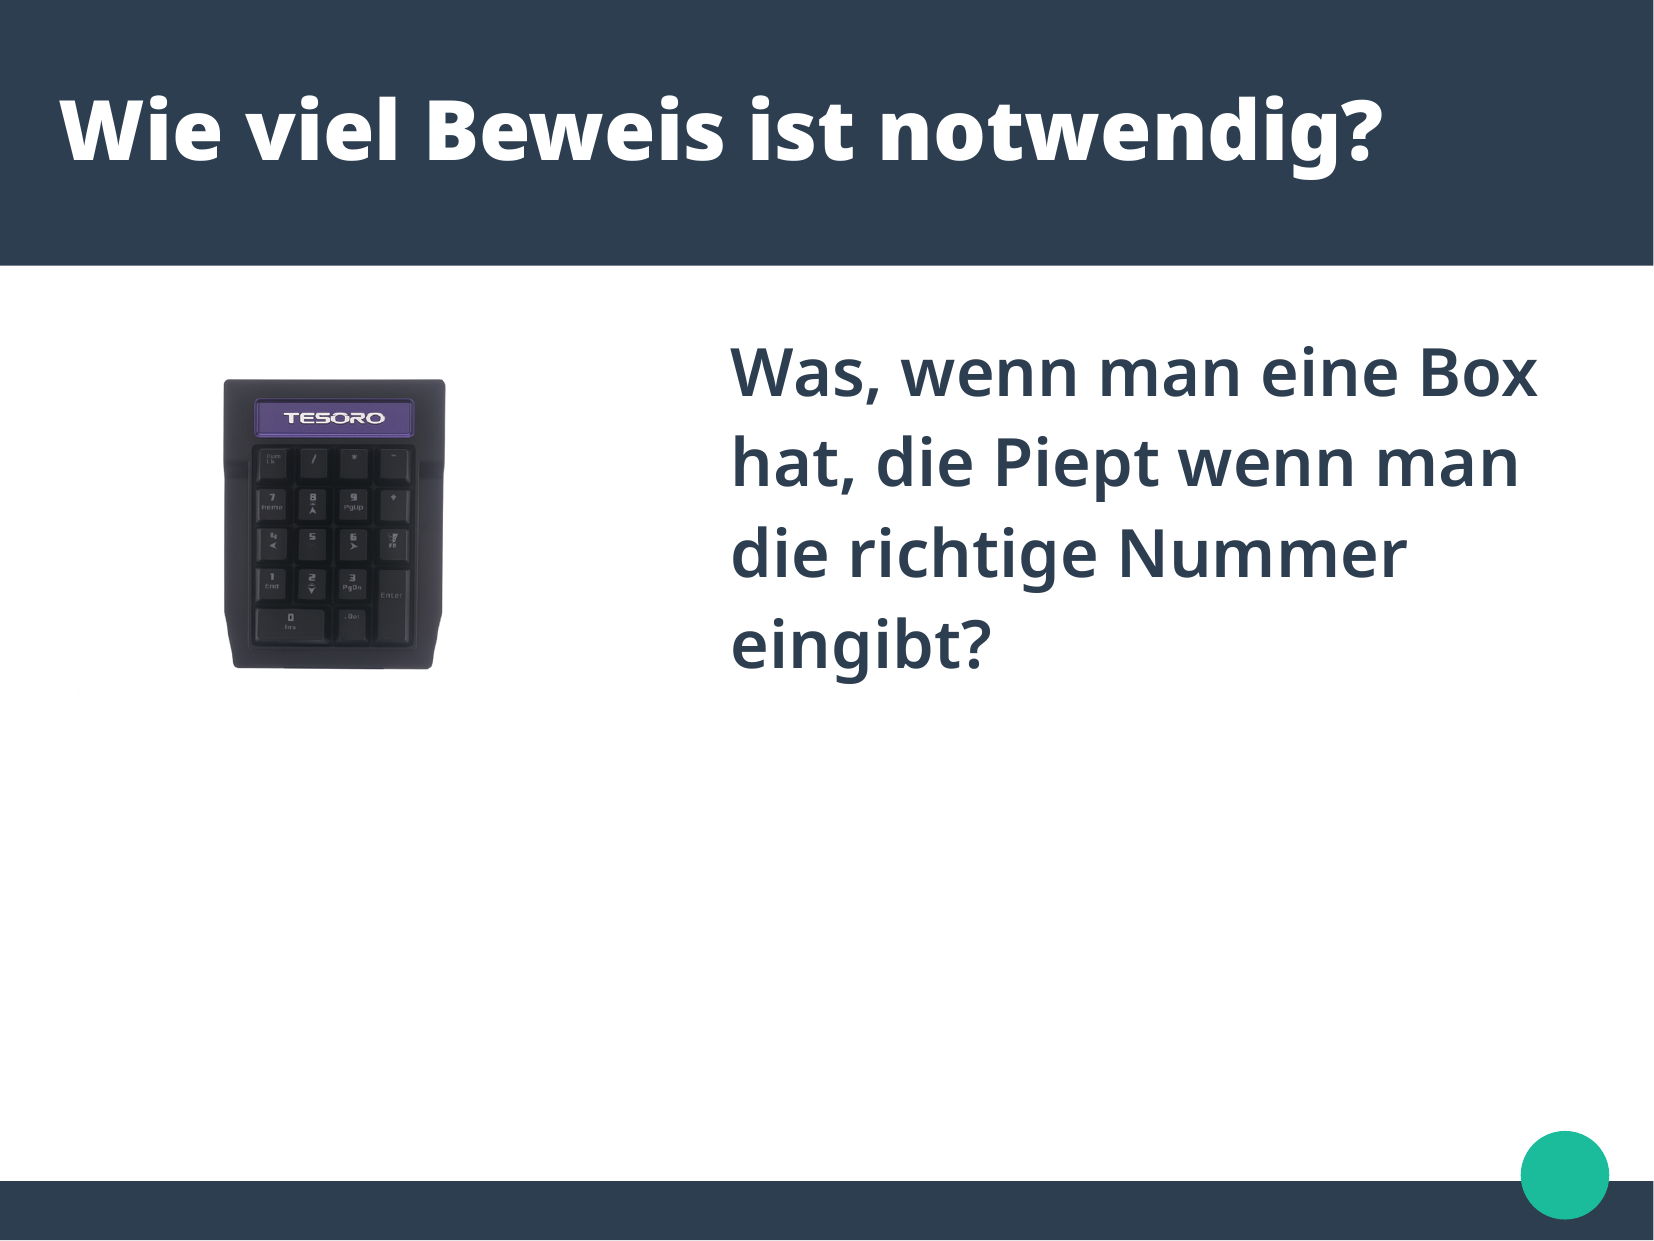

Wie viel Beweis ist notwendig?
# Was, wenn man eine Box hat, die Piept wenn man die richtige Nummer eingibt?